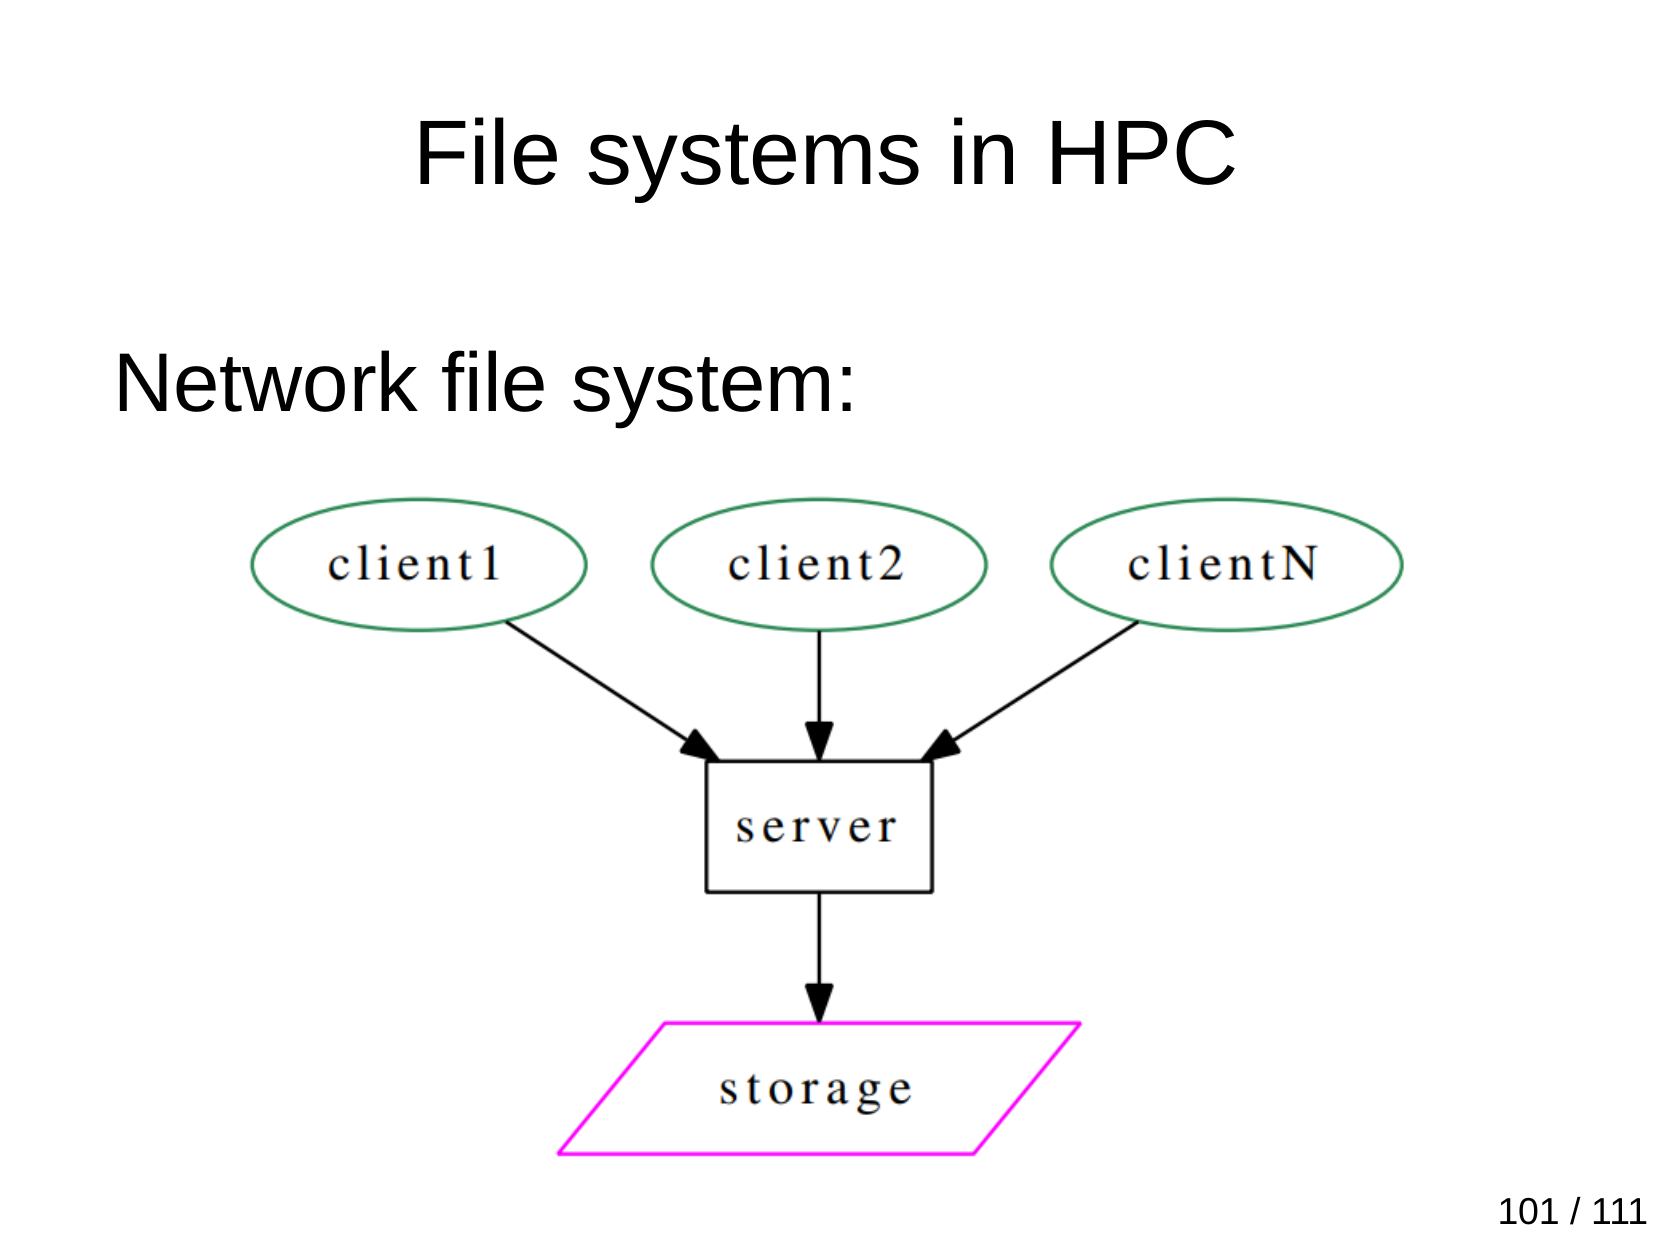

# File systems in HPC
Network file system: